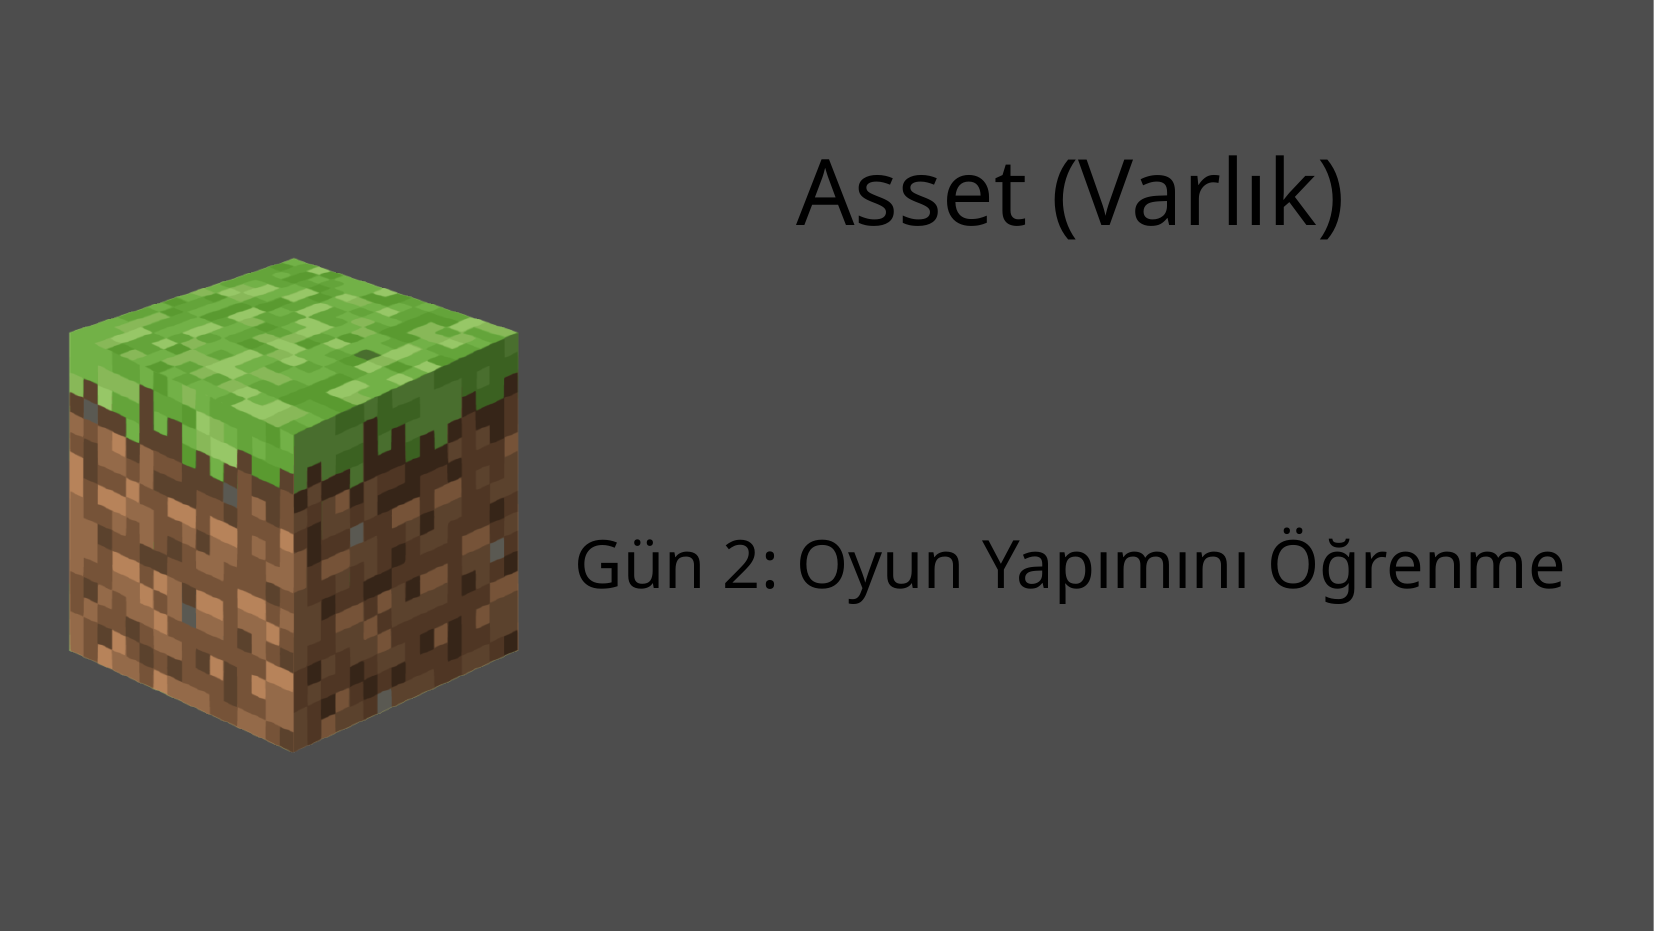

# Asset (Varlık)
Gün 2: Oyun Yapımını Öğrenme